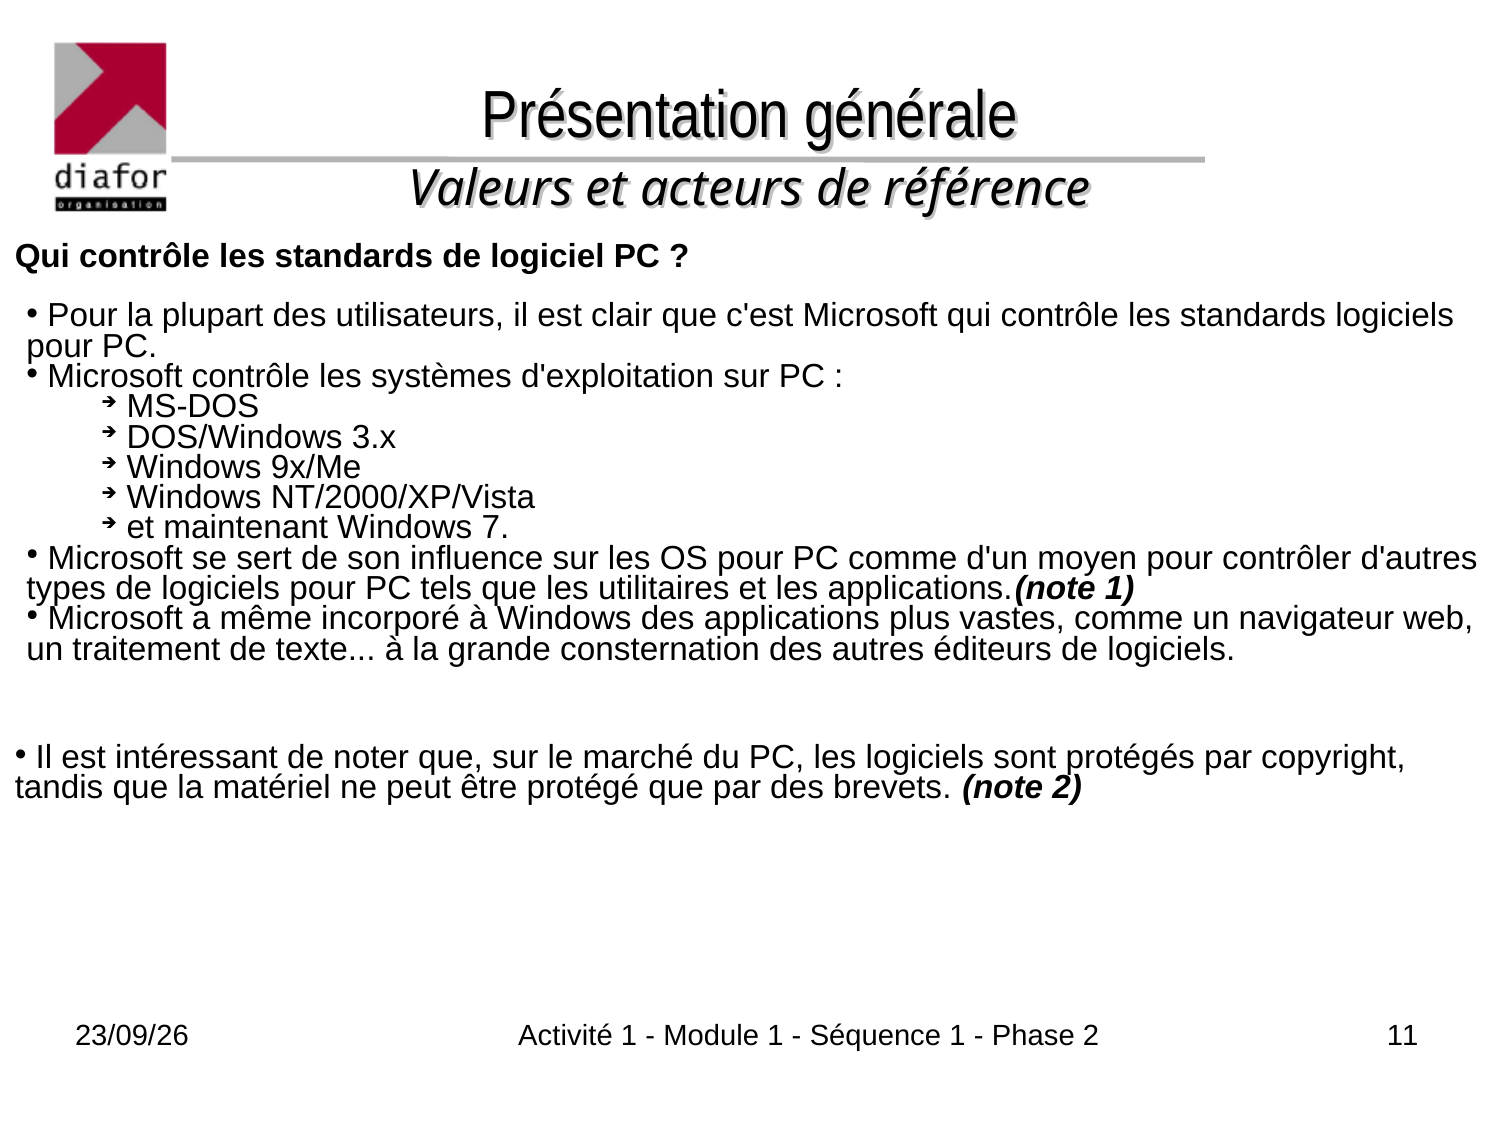

# Présentation générale Valeurs et acteurs de référence
Qui contrôle les standards de logiciel PC ?
 Pour la plupart des utilisateurs, il est clair que c'est Microsoft qui contrôle les standards logiciels pour PC.
 Microsoft contrôle les systèmes d'exploitation sur PC :
 MS-DOS
 DOS/Windows 3.x
 Windows 9x/Me
 Windows NT/2000/XP/Vista
 et maintenant Windows 7.
 Microsoft se sert de son influence sur les OS pour PC comme d'un moyen pour contrôler d'autres types de logiciels pour PC tels que les utilitaires et les applications.(note 1)
 Microsoft a même incorporé à Windows des applications plus vastes, comme un navigateur web, un traitement de texte... à la grande consternation des autres éditeurs de logiciels.
 Il est intéressant de noter que, sur le marché du PC, les logiciels sont protégés par copyright, tandis que la matériel ne peut être protégé que par des brevets. (note 2)
Activité 1 - Module 1 - Séquence 1 - Phase 2
11